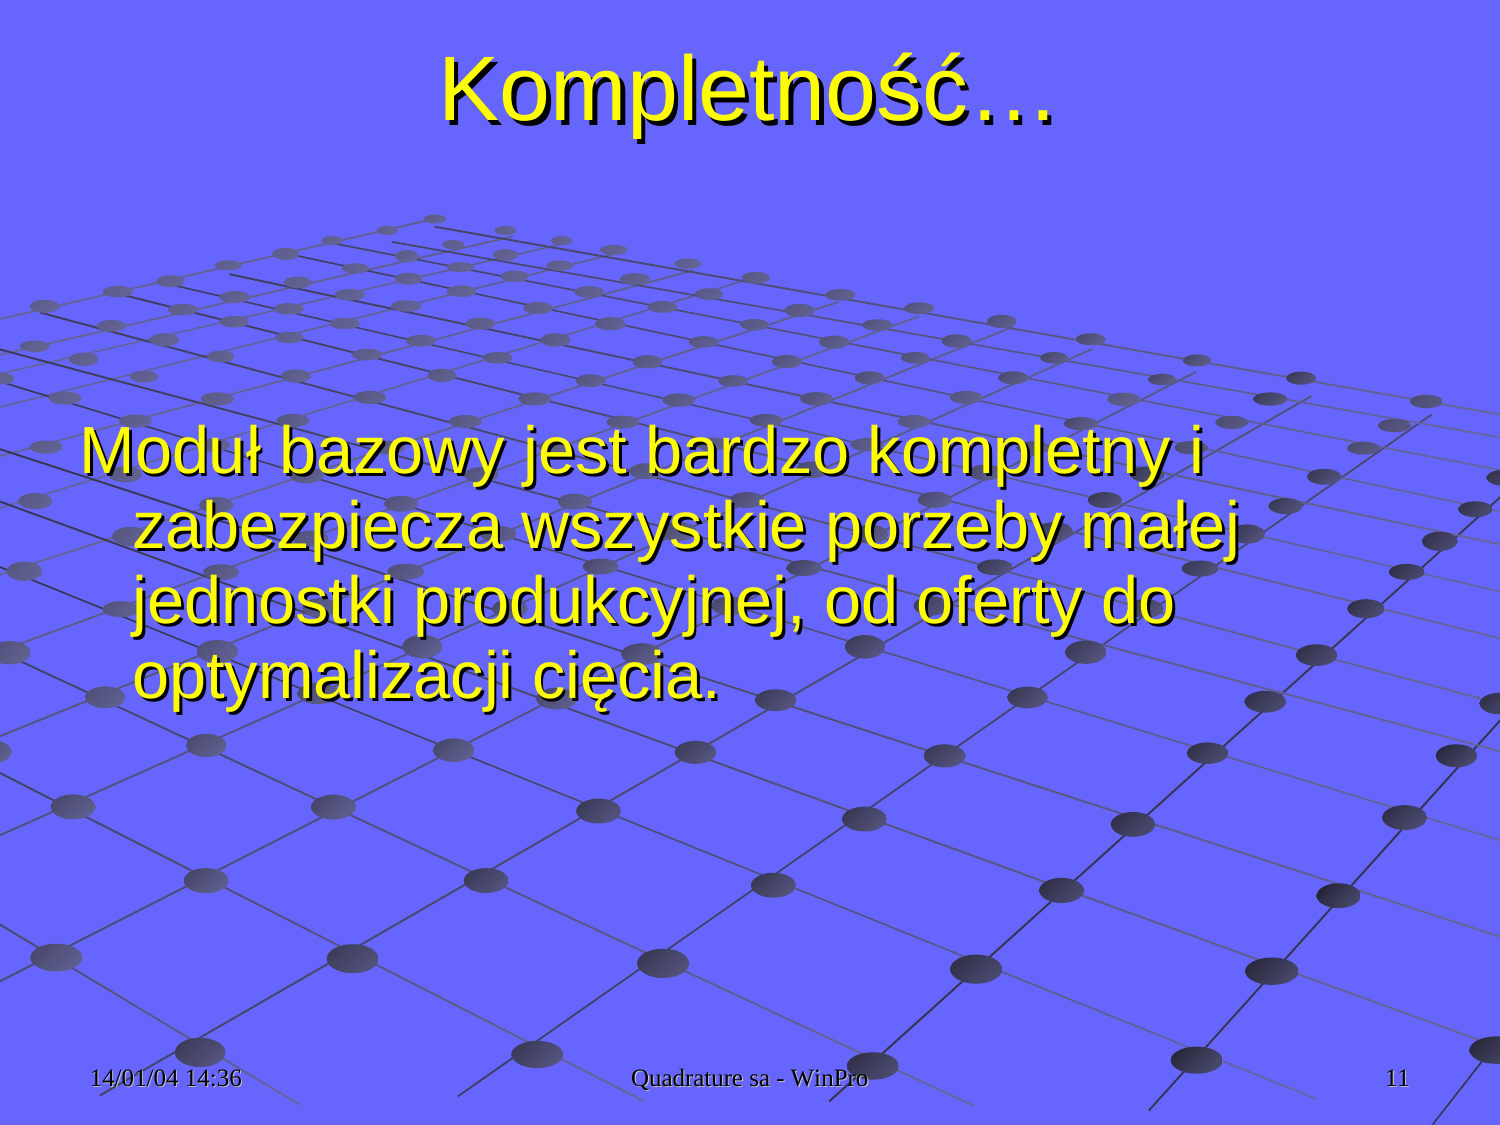

# Kompletność…
Moduł bazowy jest bardzo kompletny i zabezpiecza wszystkie porzeby małej jednostki produkcyjnej, od oferty do optymalizacji cięcia.